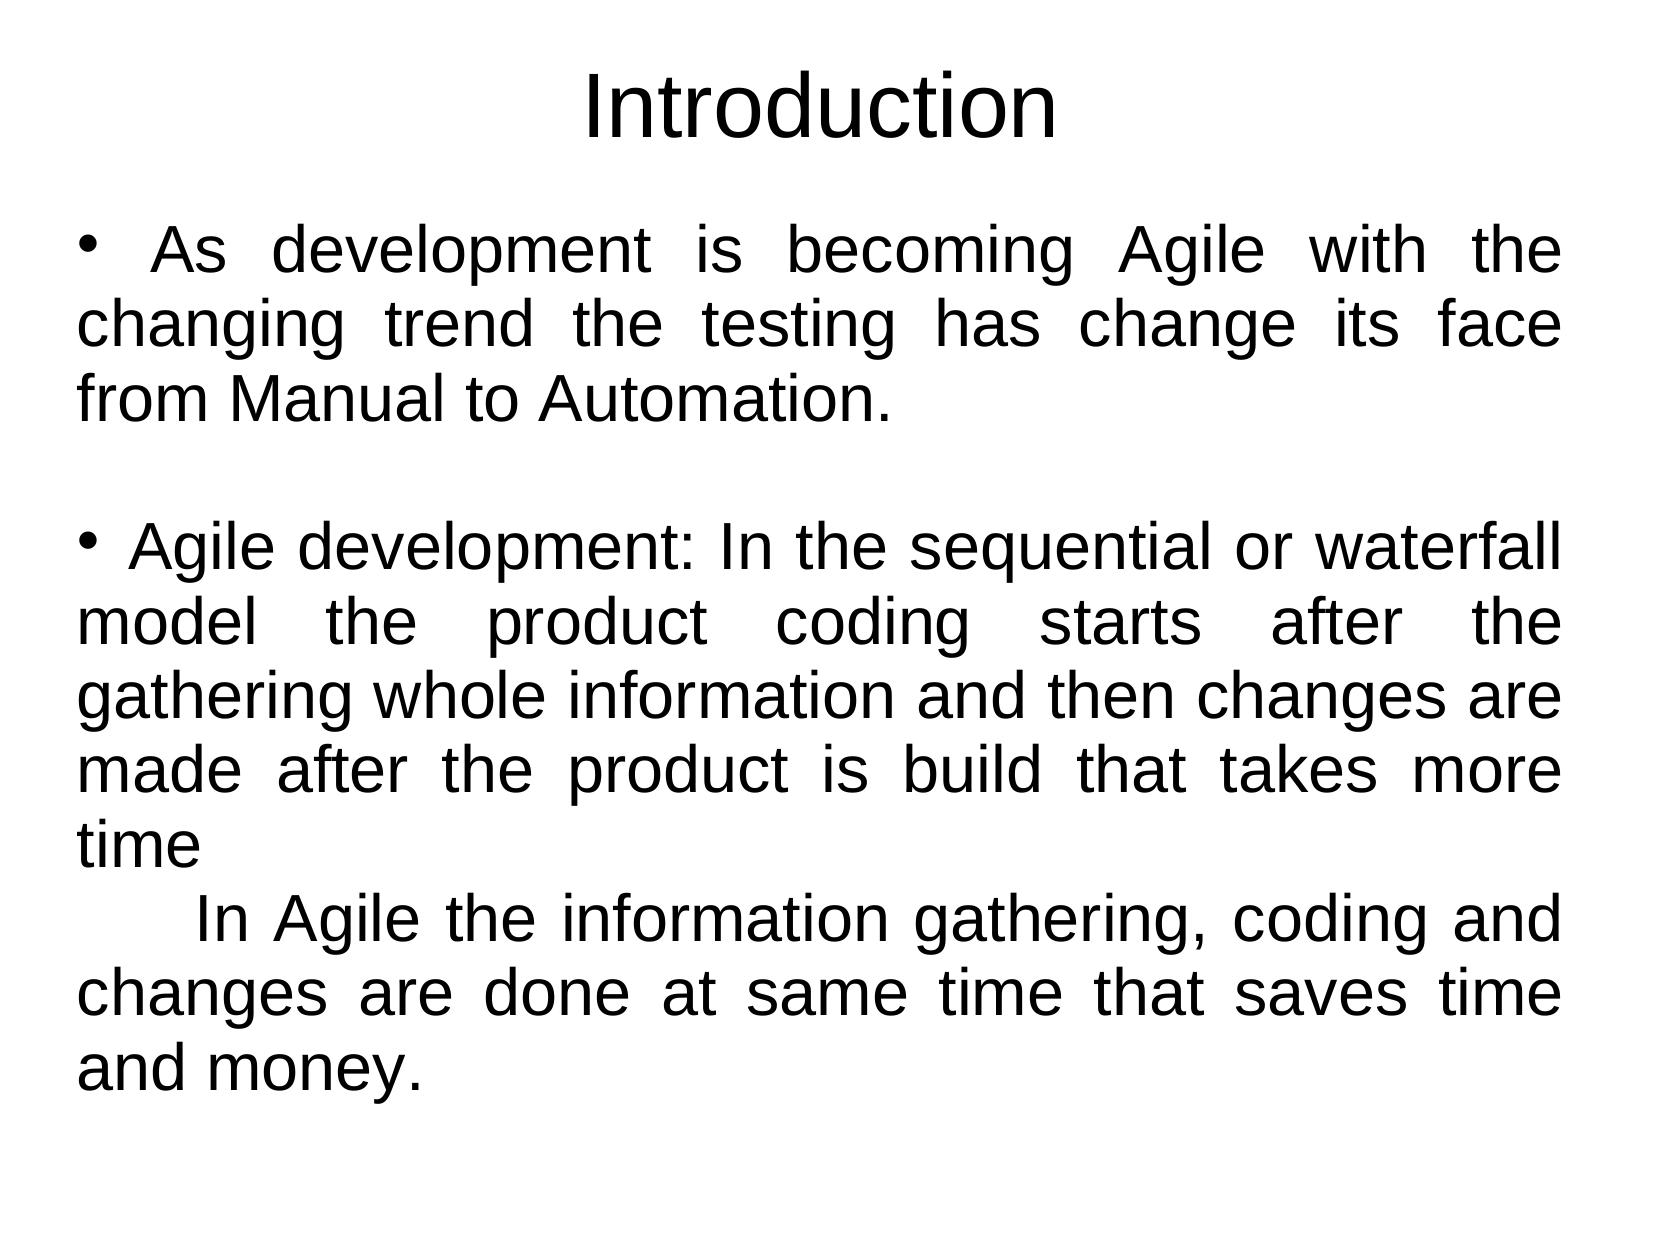

# Introduction
 As development is becoming Agile with the changing trend the testing has change its face from Manual to Automation.
 Agile development: In the sequential or waterfall model the product coding starts after the gathering whole information and then changes are made after the product is build that takes more time
 In Agile the information gathering, coding and changes are done at same time that saves time and money.